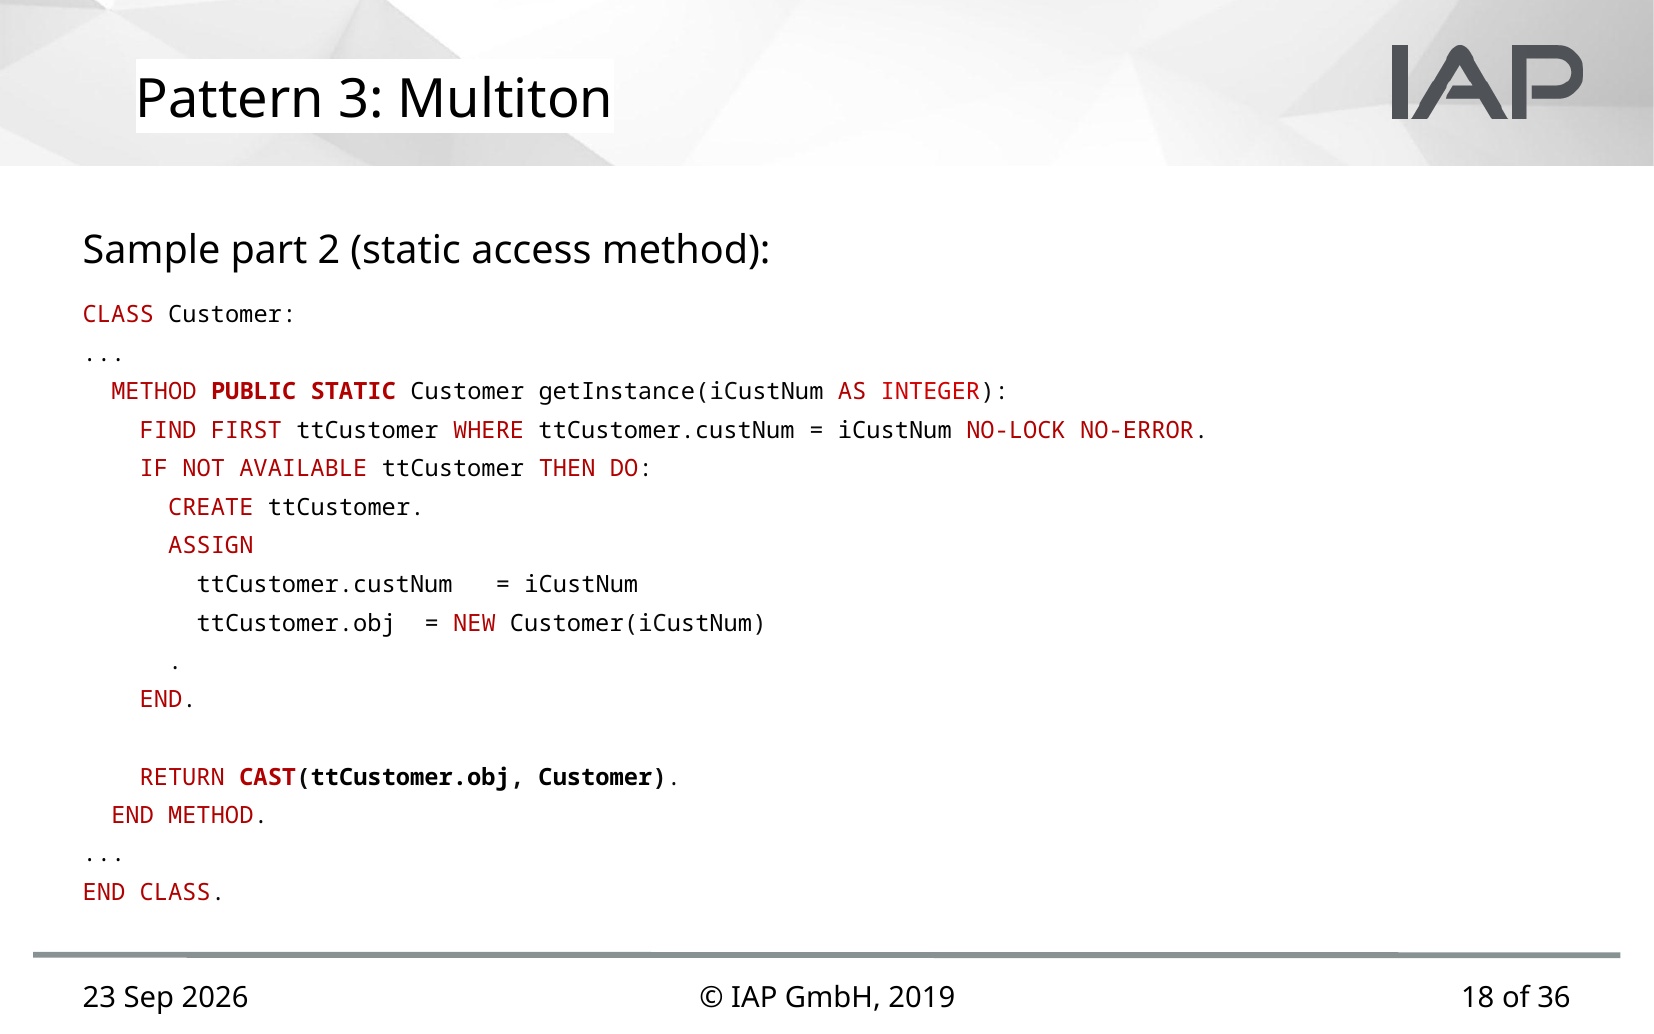

# Pattern 3: Multiton
Sample part 2 (static access method):
CLASS Customer:
...
 METHOD PUBLIC STATIC Customer getInstance(iCustNum AS INTEGER):
 FIND FIRST ttCustomer WHERE ttCustomer.custNum = iCustNum NO-LOCK NO-ERROR.
 IF NOT AVAILABLE ttCustomer THEN DO:
 CREATE ttCustomer.
 ASSIGN
 ttCustomer.custNum = iCustNum
 ttCustomer.obj = NEW Customer(iCustNum)
 .
 END.
 RETURN CAST(ttCustomer.obj, Customer).
 END METHOD.
...
END CLASS.
© IAP GmbH, 2019
18